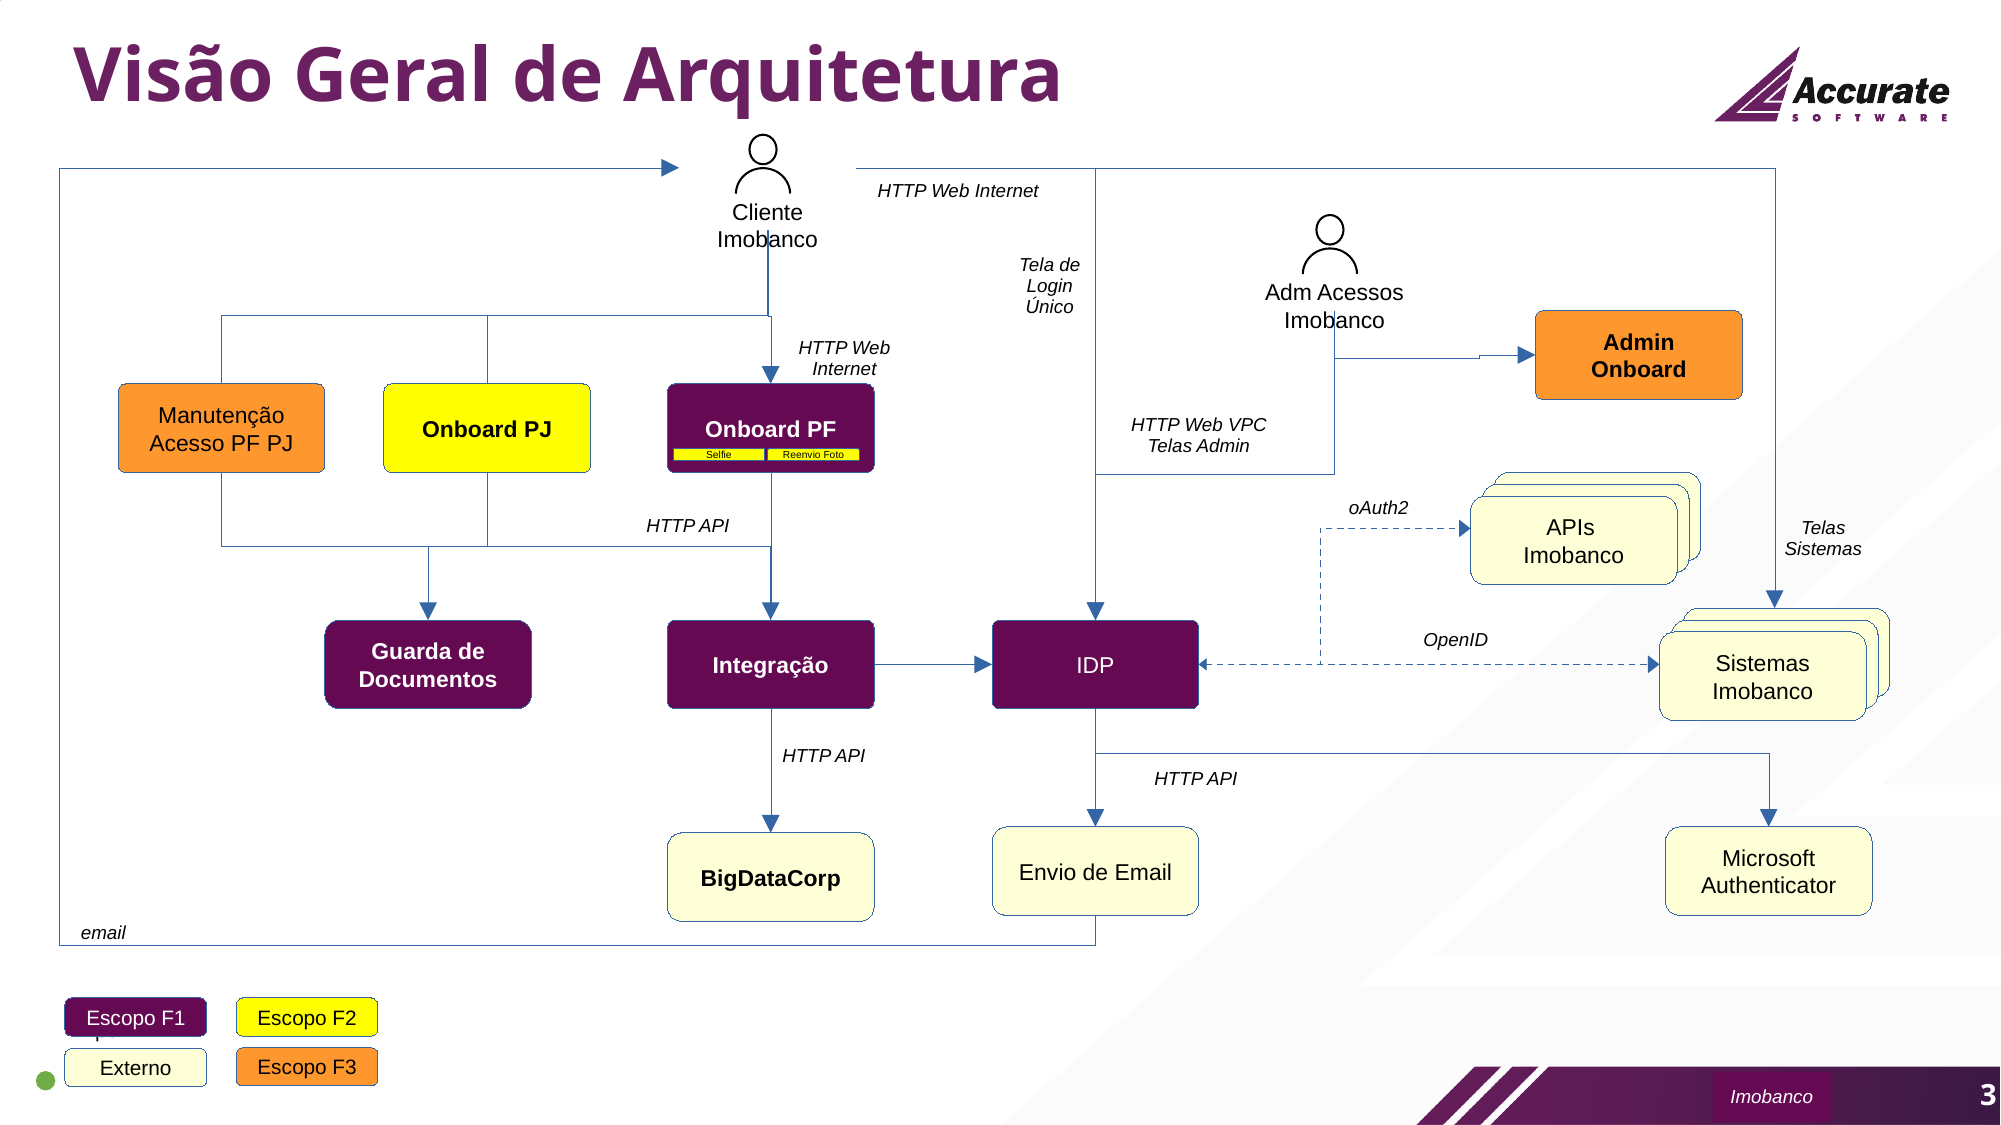

Visão Geral de Arquitetura
Cliente Imobanco
HTTP Web Internet
Adm Acessos Imobanco
Tela de Login
Único
Admin Onboard
HTTP Web Internet
Manutenção Acesso PF PJ
Onboard PJ
Onboard PF
HTTP Web VPC
Telas Admin
Selfie
Reenvio Foto
Sistemas Imobanco
Sistemas Imobanco
APIs
Imobanco
oAuth2
HTTP API
Telas Sistemas
Sistemas Imobanco
Sistemas Imobanco
Sistemas Imobanco
Guarda de Documentos
Integração
IDP
OpenID
HTTP API
HTTP API
Envio de Email
Microsoft Authenticator
Serpro
BigDataCorp
email
Escopo
Escopo F1
Escopo F2
Escopo F3
Externo
Imobanco